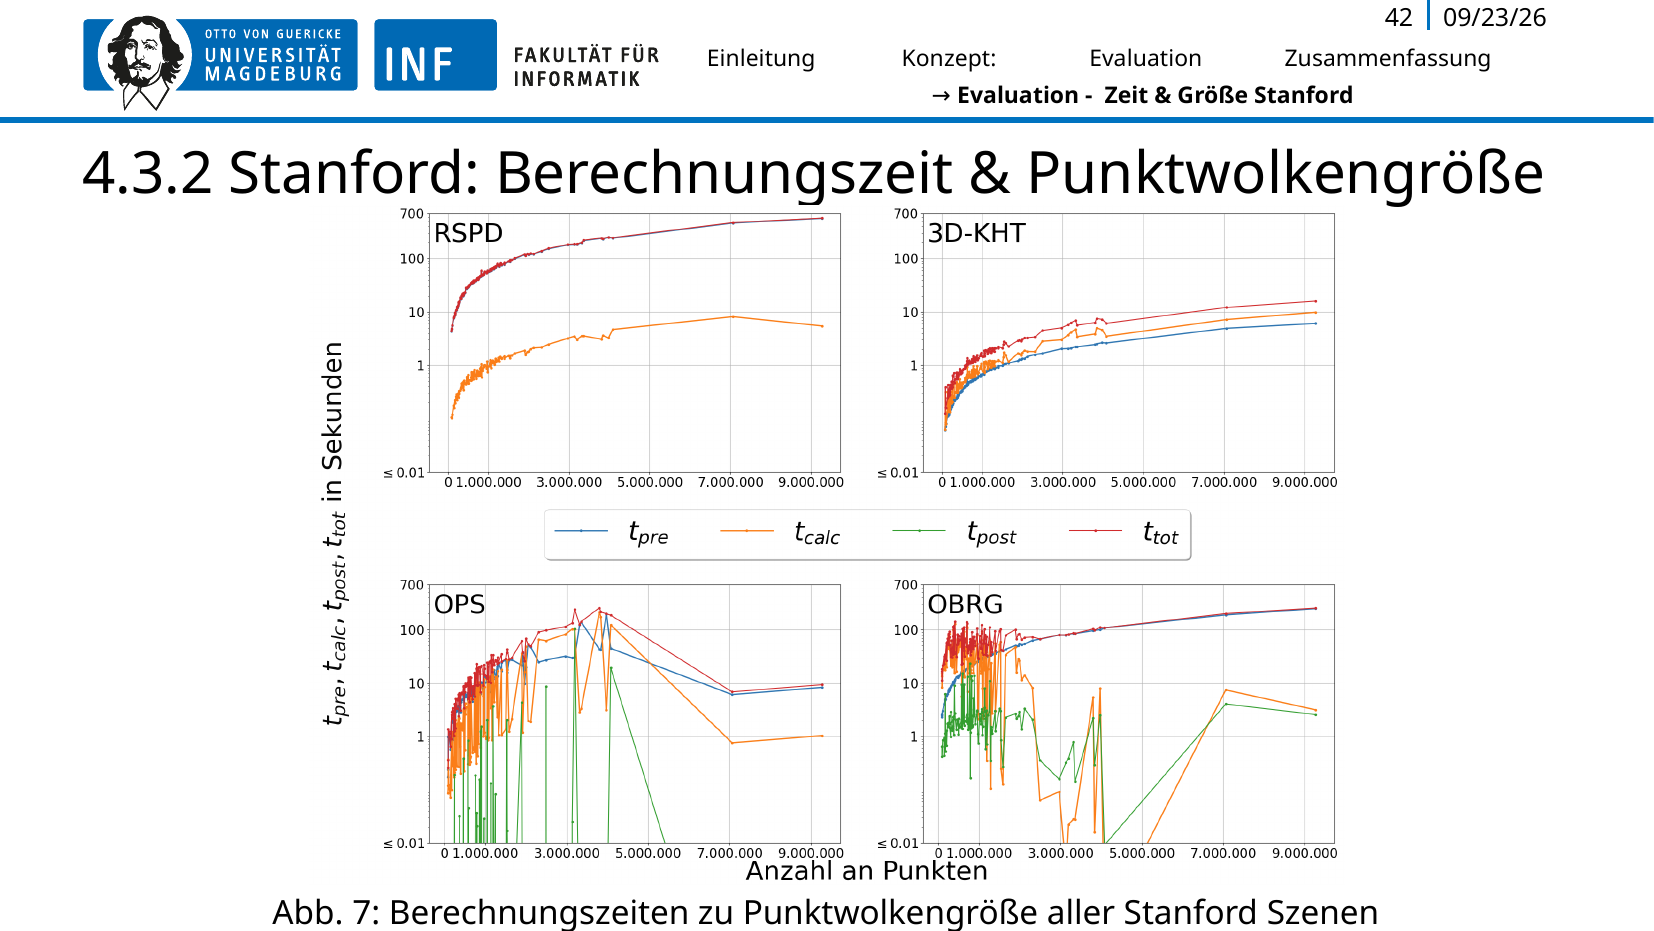

# 4.3.2 Stanford: Berechnungszeit & Punktwolkengröße
Abb. 7: Berechnungszeiten zu Punktwolkengröße aller Stanford Szenen